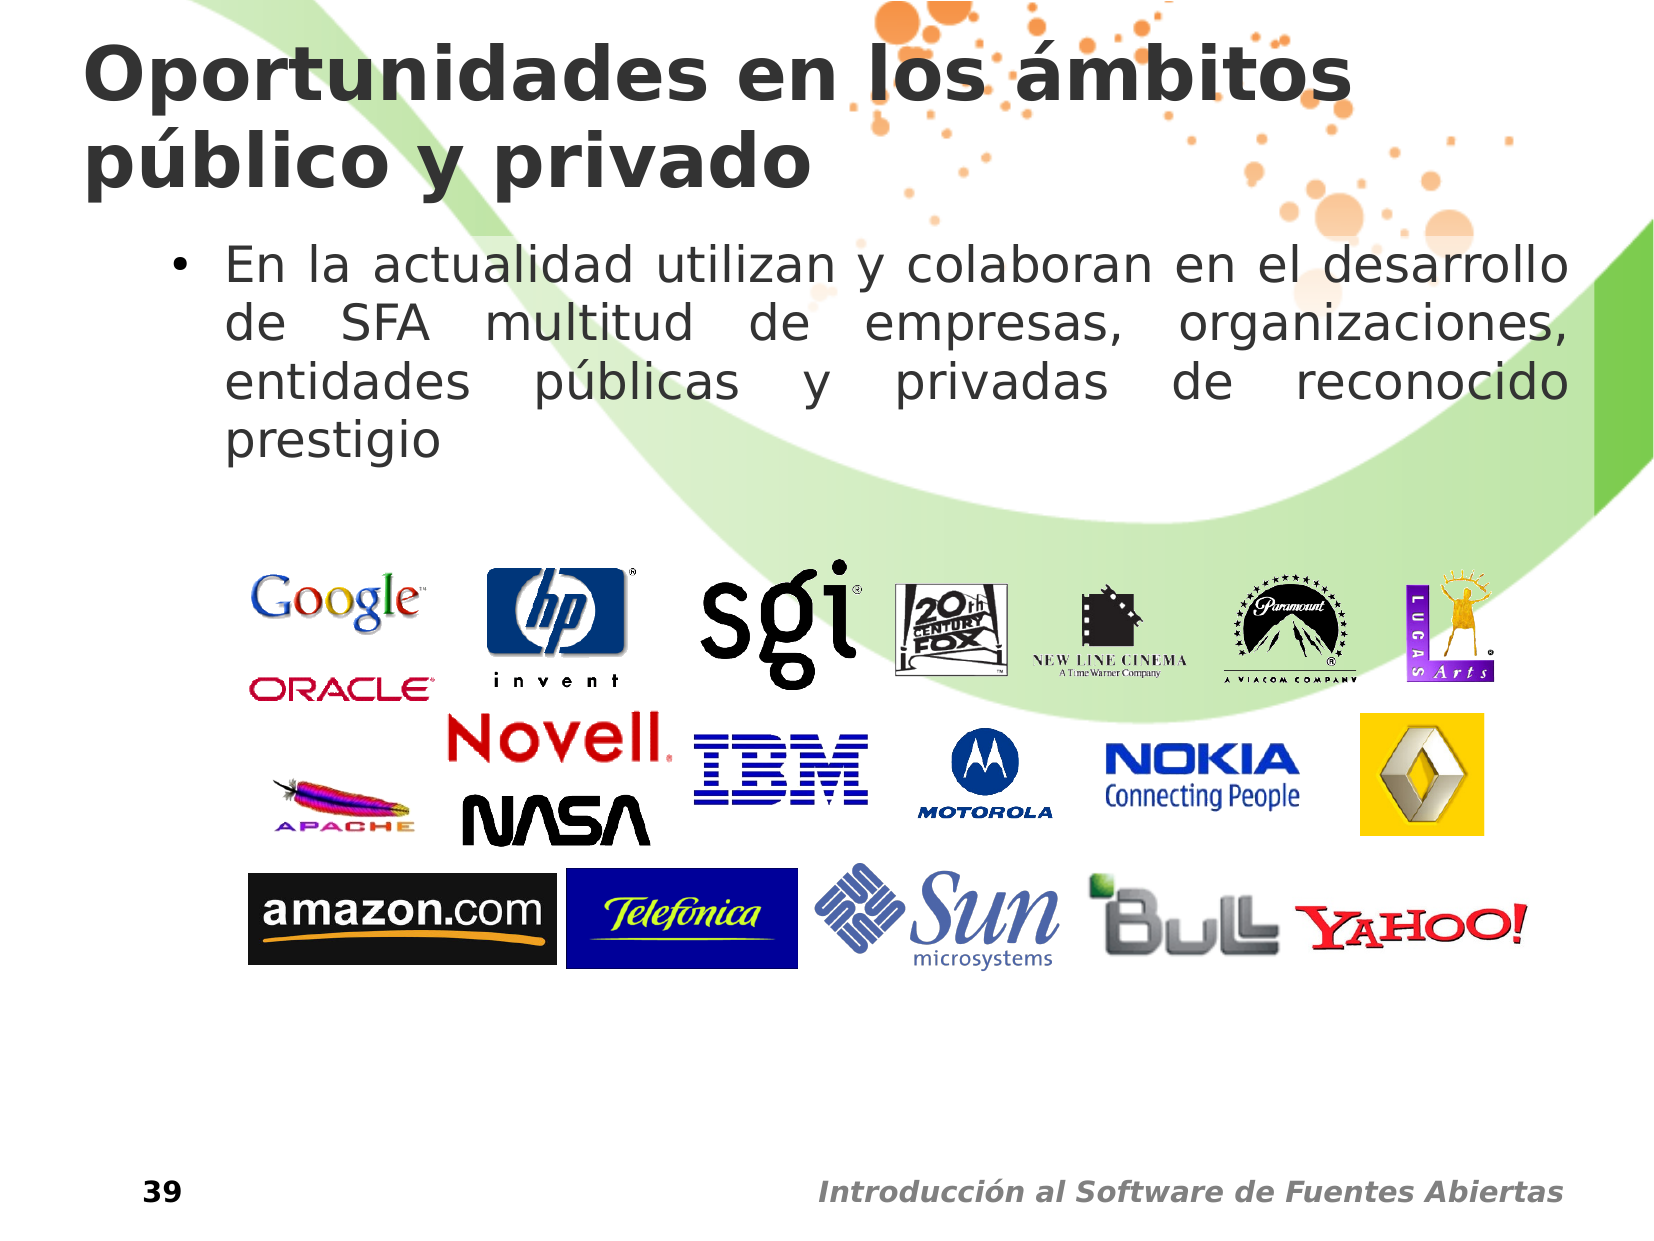

# Oportunidades en los ámbitos público y privado
En la actualidad utilizan y colaboran en el desarrollo de SFA multitud de empresas, organizaciones, entidades públicas y privadas de reconocido prestigio
.